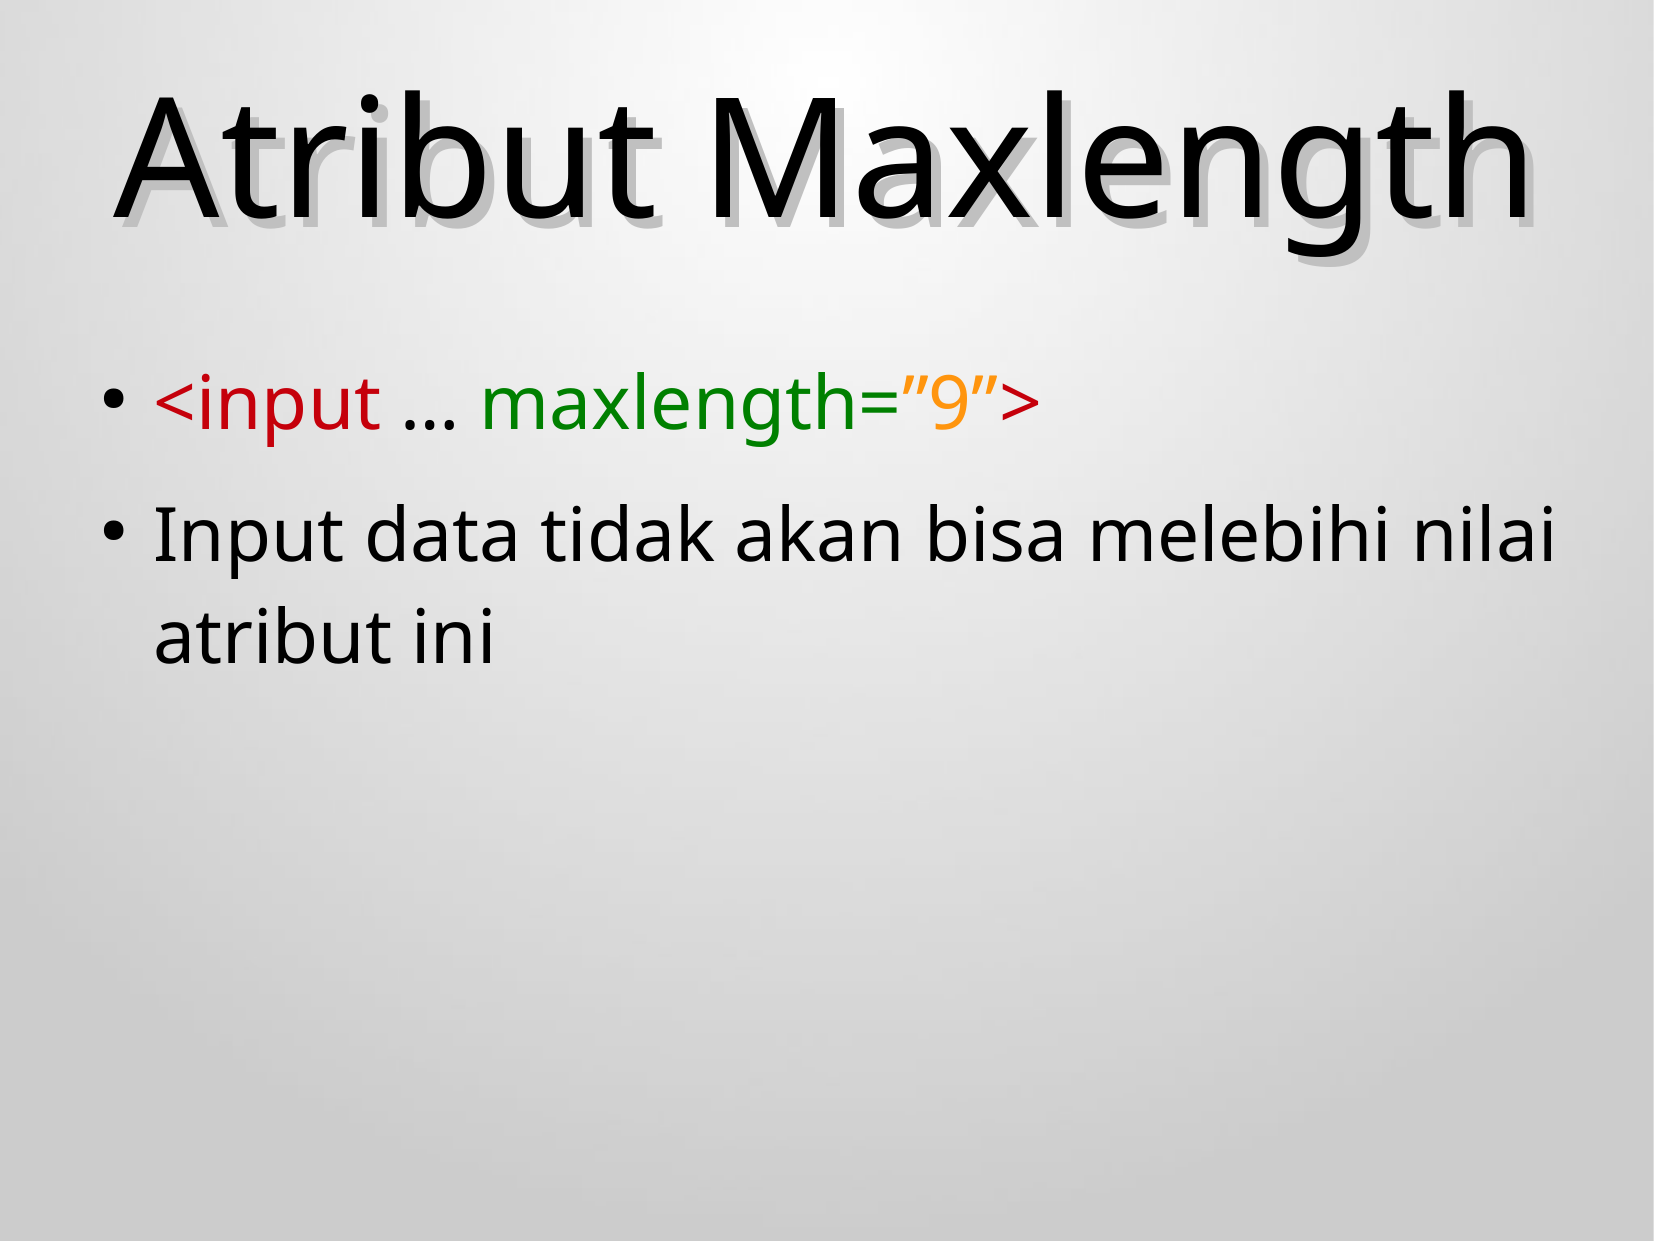

# Atribut Maxlength
<input … maxlength=”9”>
Input data tidak akan bisa melebihi nilai atribut ini